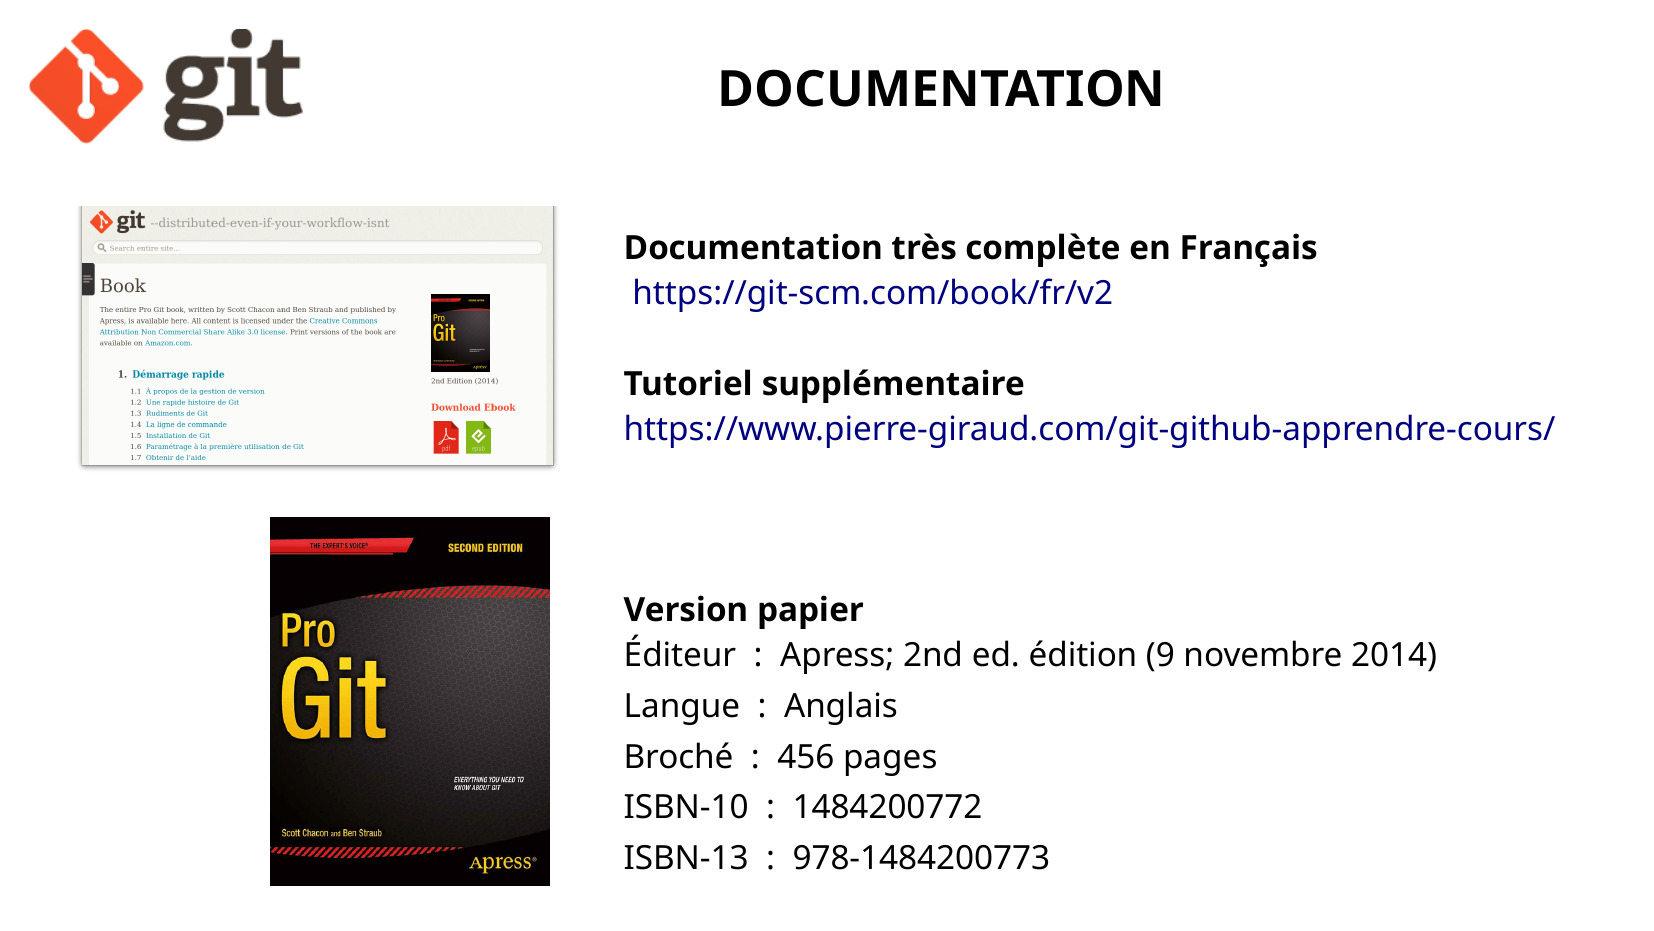

Documentation
Documentation très complète en Français
 https://git-scm.com/book/fr/v2
Tutoriel supplémentaire
https://www.pierre-giraud.com/git-github-apprendre-cours/
Version papier
Éditeur ‏ : ‎ Apress; 2nd ed. édition (9 novembre 2014)
Langue ‏ : ‎ Anglais
Broché ‏ : ‎ 456 pages
ISBN-10 ‏ : ‎ 1484200772
ISBN-13 ‏ : ‎ 978-1484200773